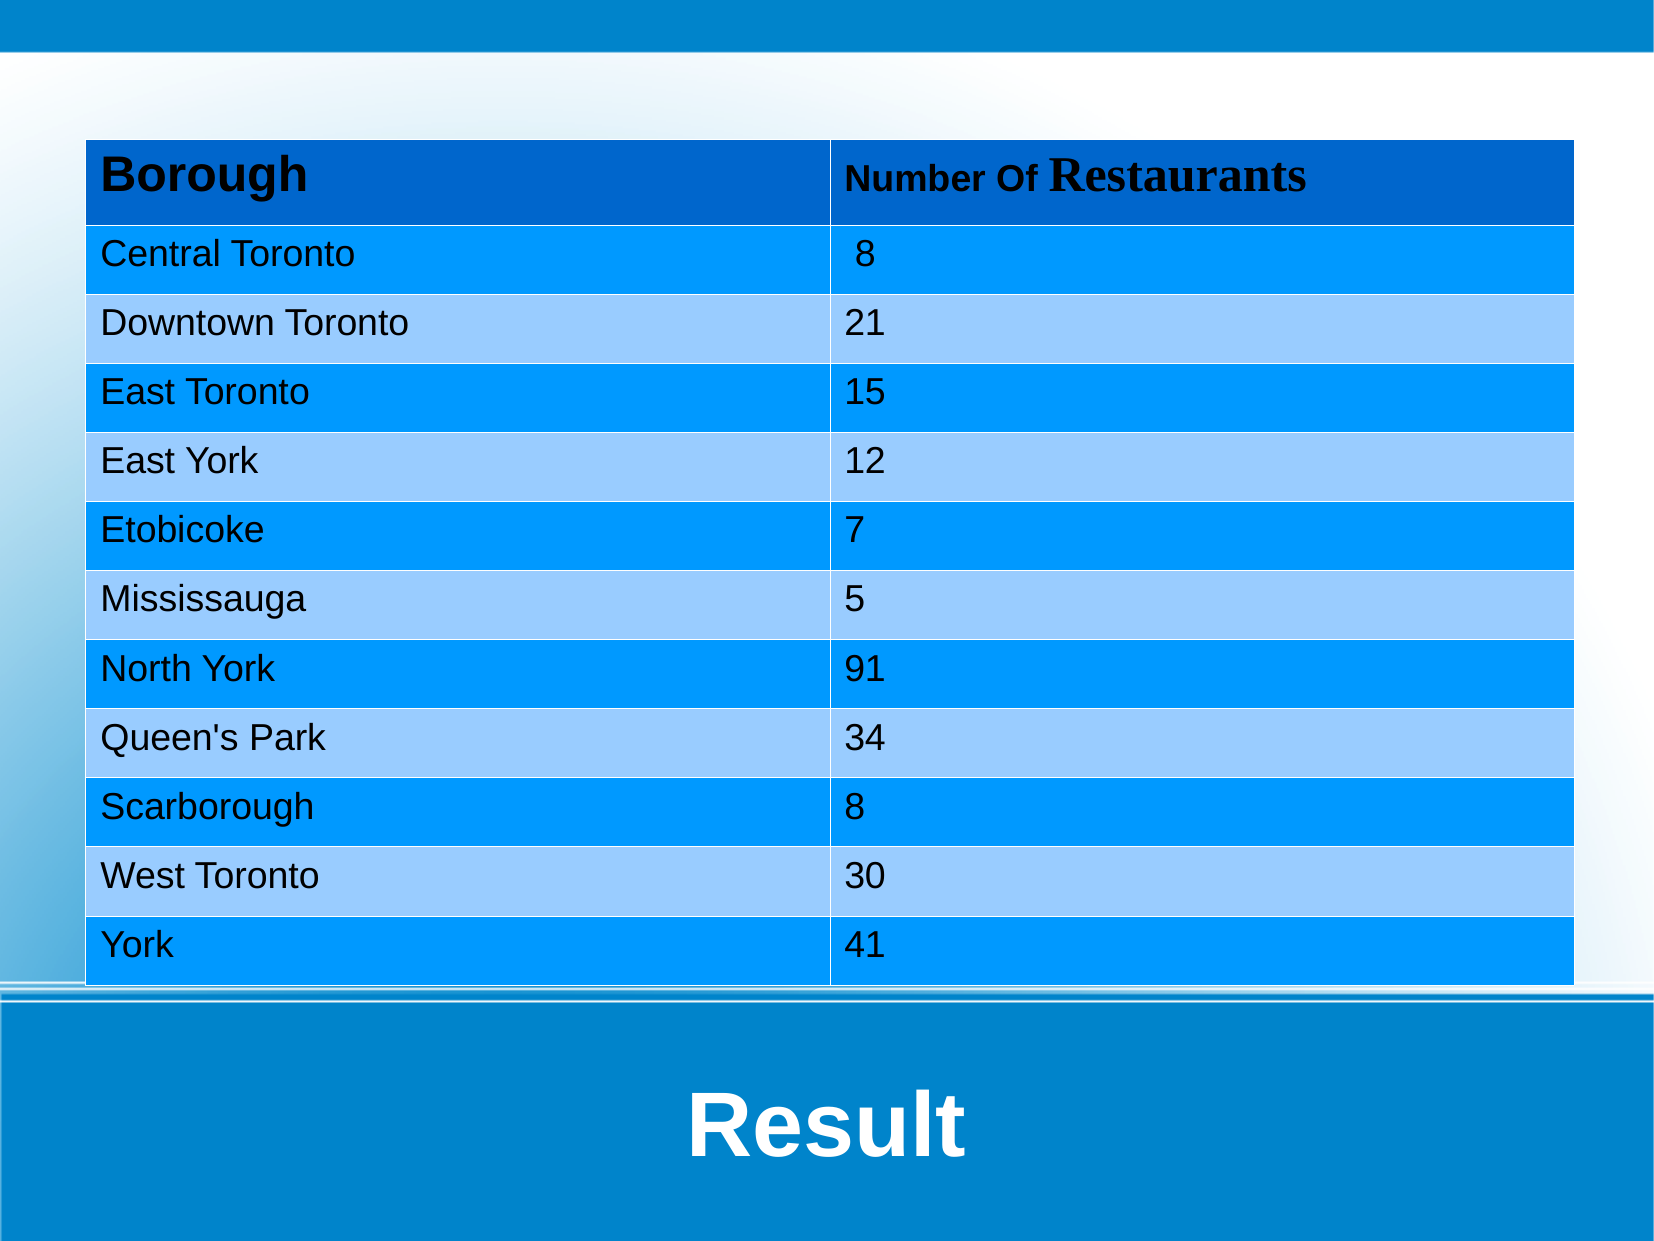

| Borough | Number Of Restaurants |
| --- | --- |
| Central Toronto | 8 |
| Downtown Toronto | 21 |
| East Toronto | 15 |
| East York | 12 |
| Etobicoke | 7 |
| Mississauga | 5 |
| North York | 91 |
| Queen's Park | 34 |
| Scarborough | 8 |
| West Toronto | 30 |
| York | 41 |
# Result